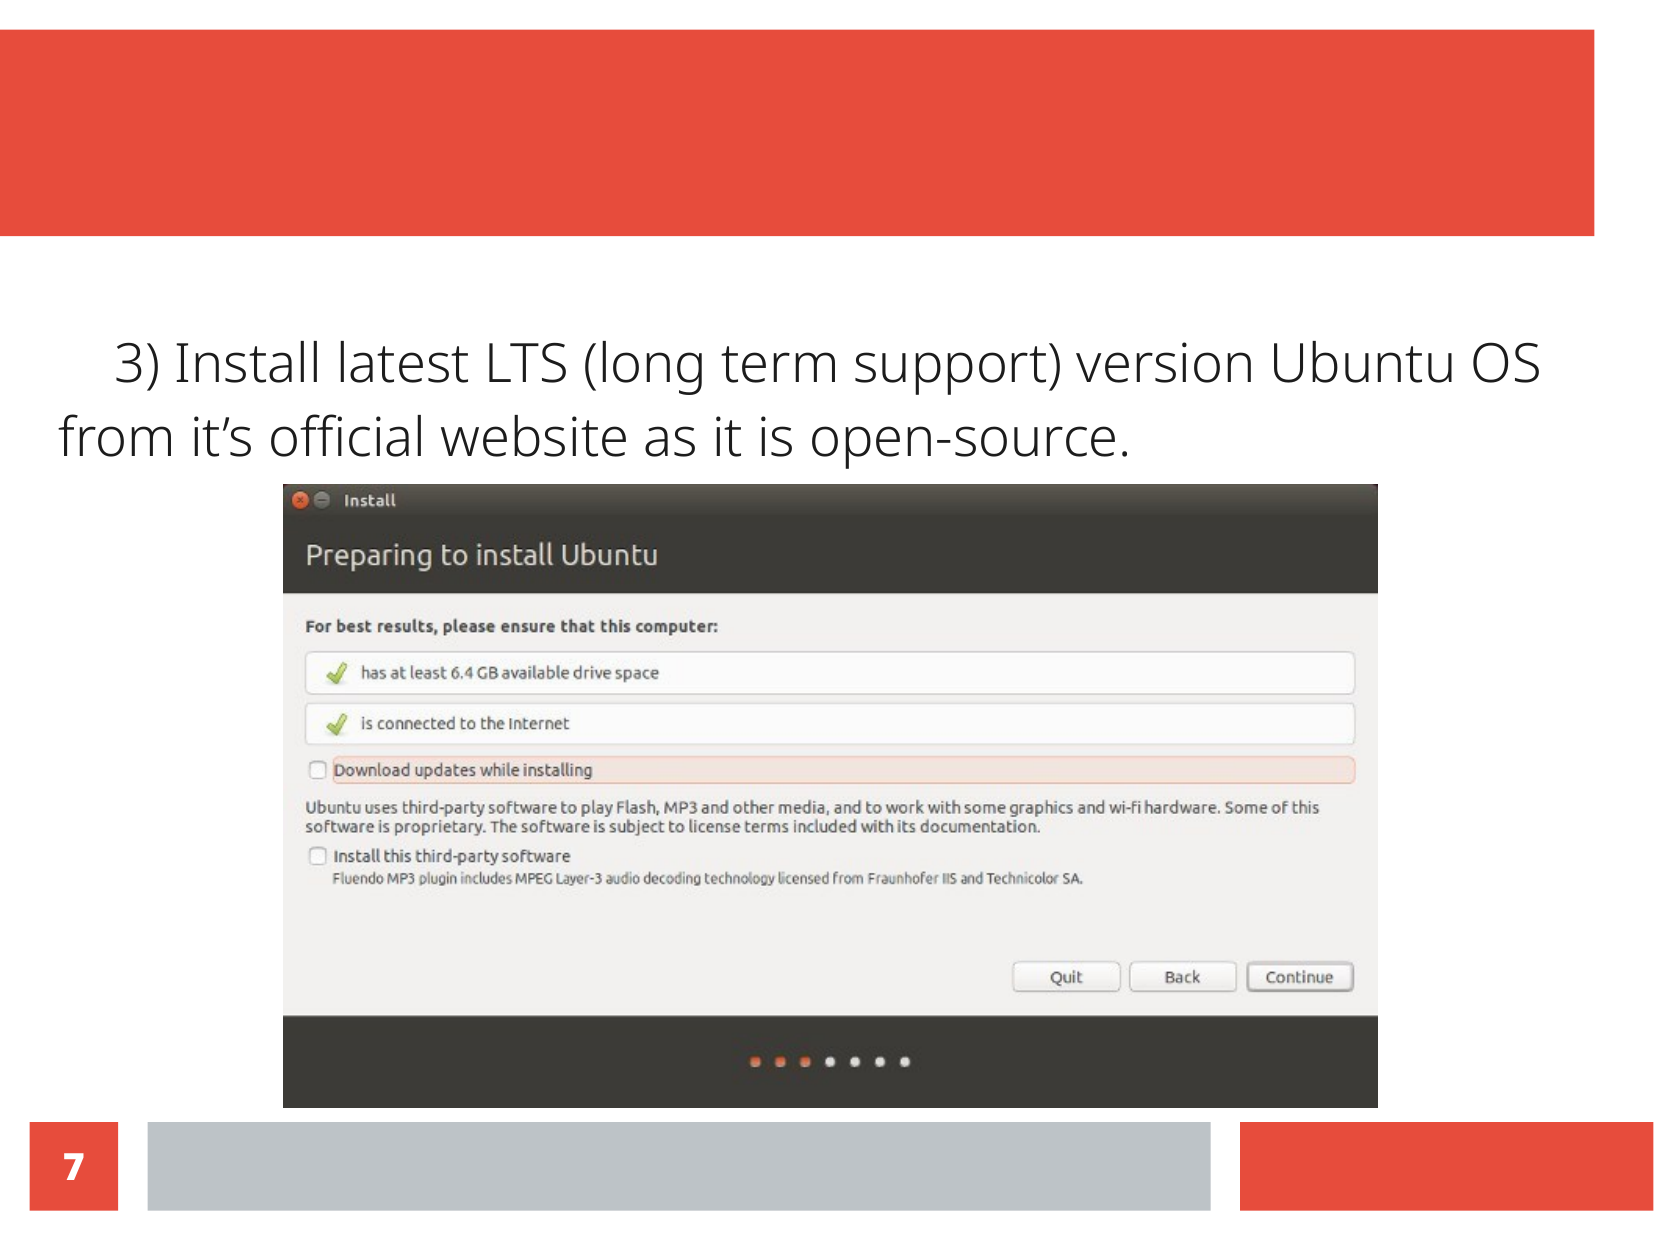

#
 3) Install latest LTS (long term support) version Ubuntu OS from it’s official website as it is open-source.
7